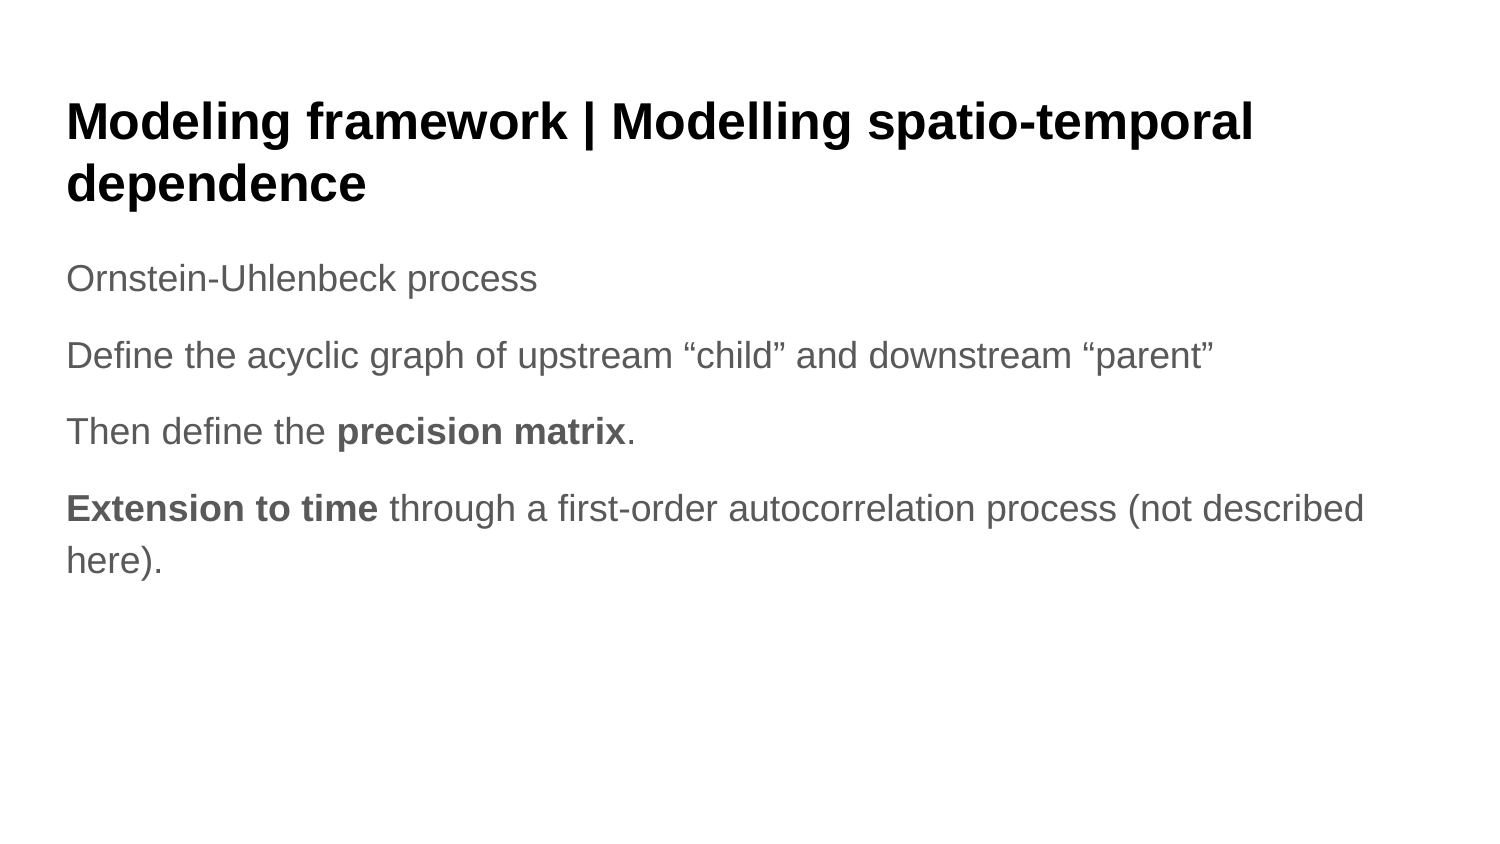

# Modeling framework | Modelling spatio-temporal dependence
Ornstein-Uhlenbeck process
Define the acyclic graph of upstream “child” and downstream “parent”
Then define the precision matrix.
Extension to time through a first-order autocorrelation process (not described here).